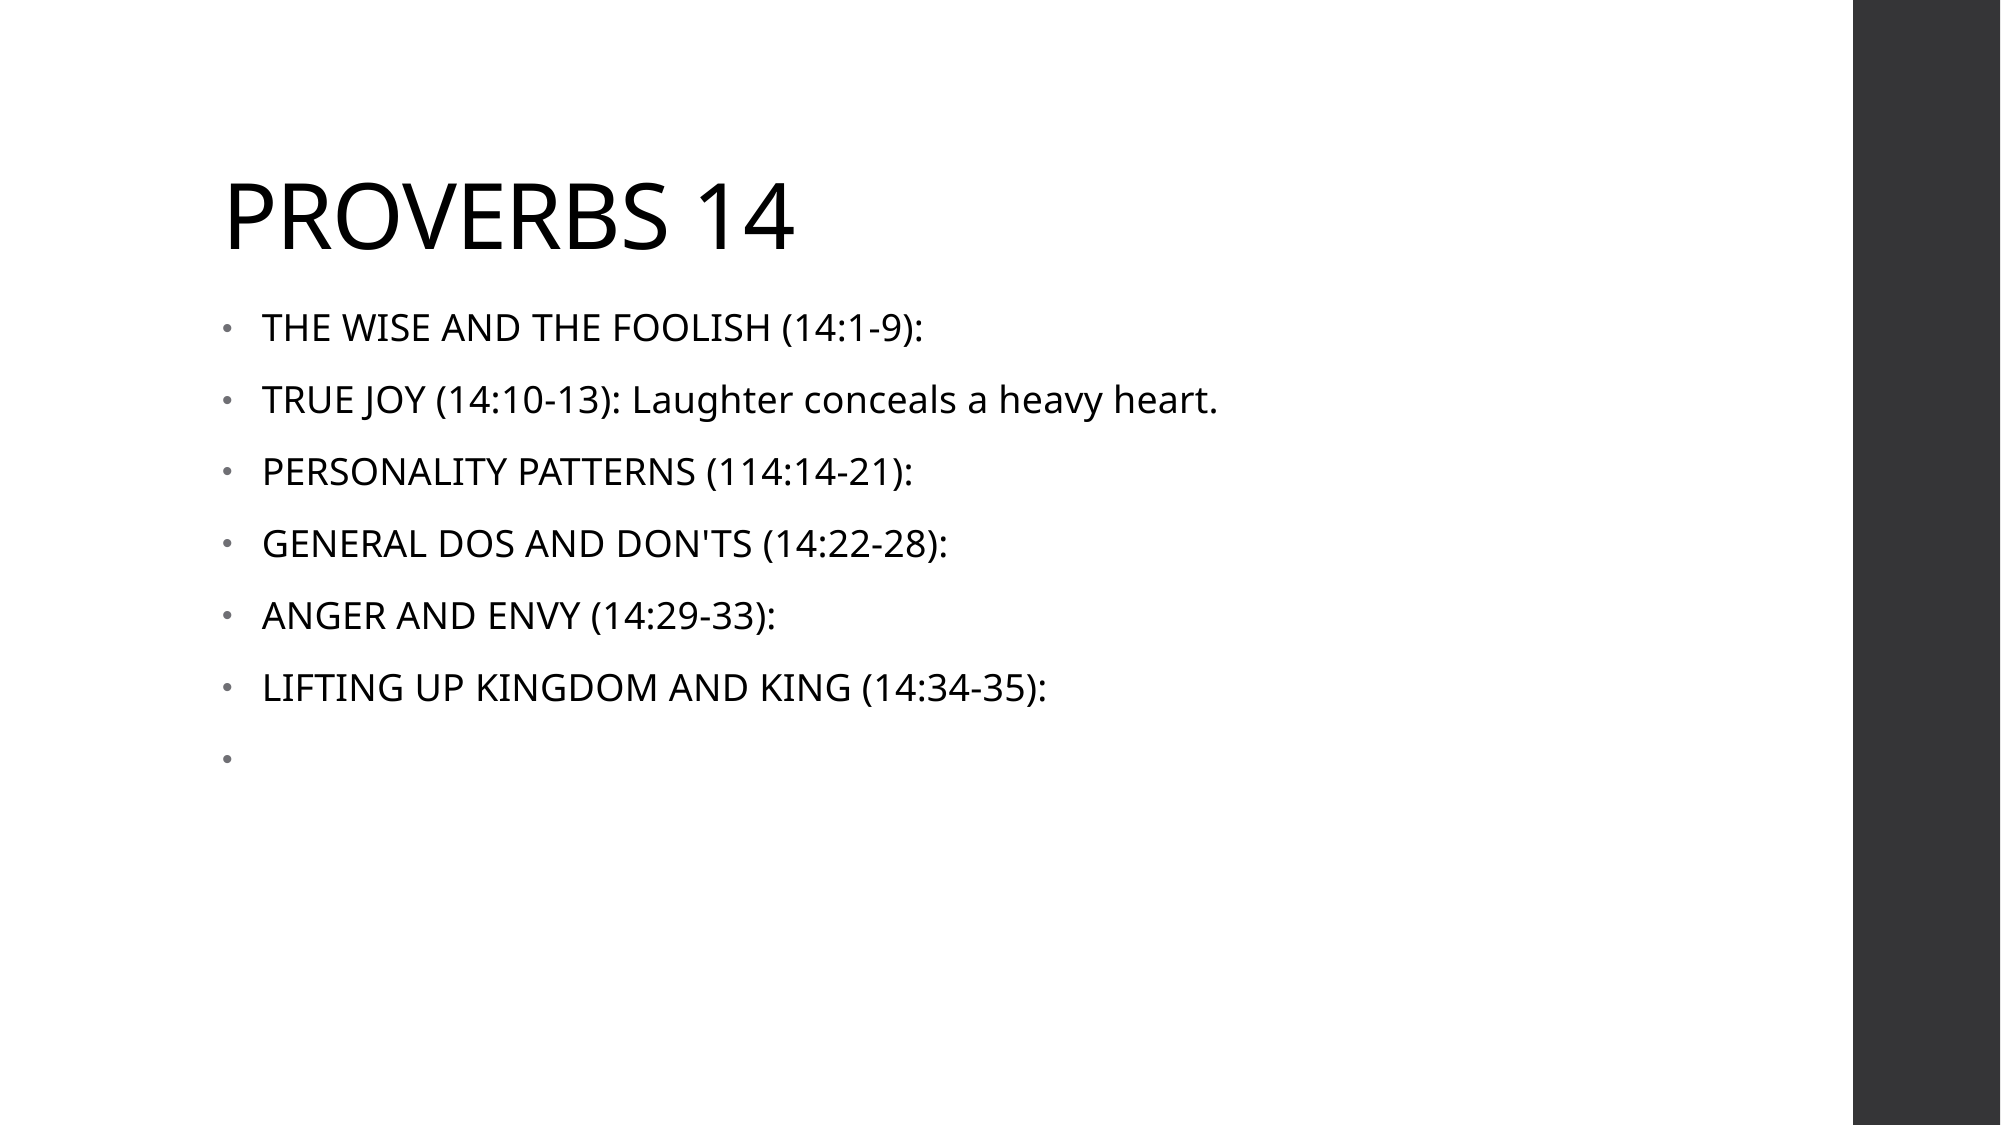

# PROVERBS 14
 THE WISE AND THE FOOLISH (14:1-9):
 TRUE JOY (14:10-13): Laughter conceals a heavy heart.
 PERSONALITY PATTERNS (114:14-21):
 GENERAL DOS AND DON'TS (14:22-28):
 ANGER AND ENVY (14:29-33):
 LIFTING UP KINGDOM AND KING (14:34-35):